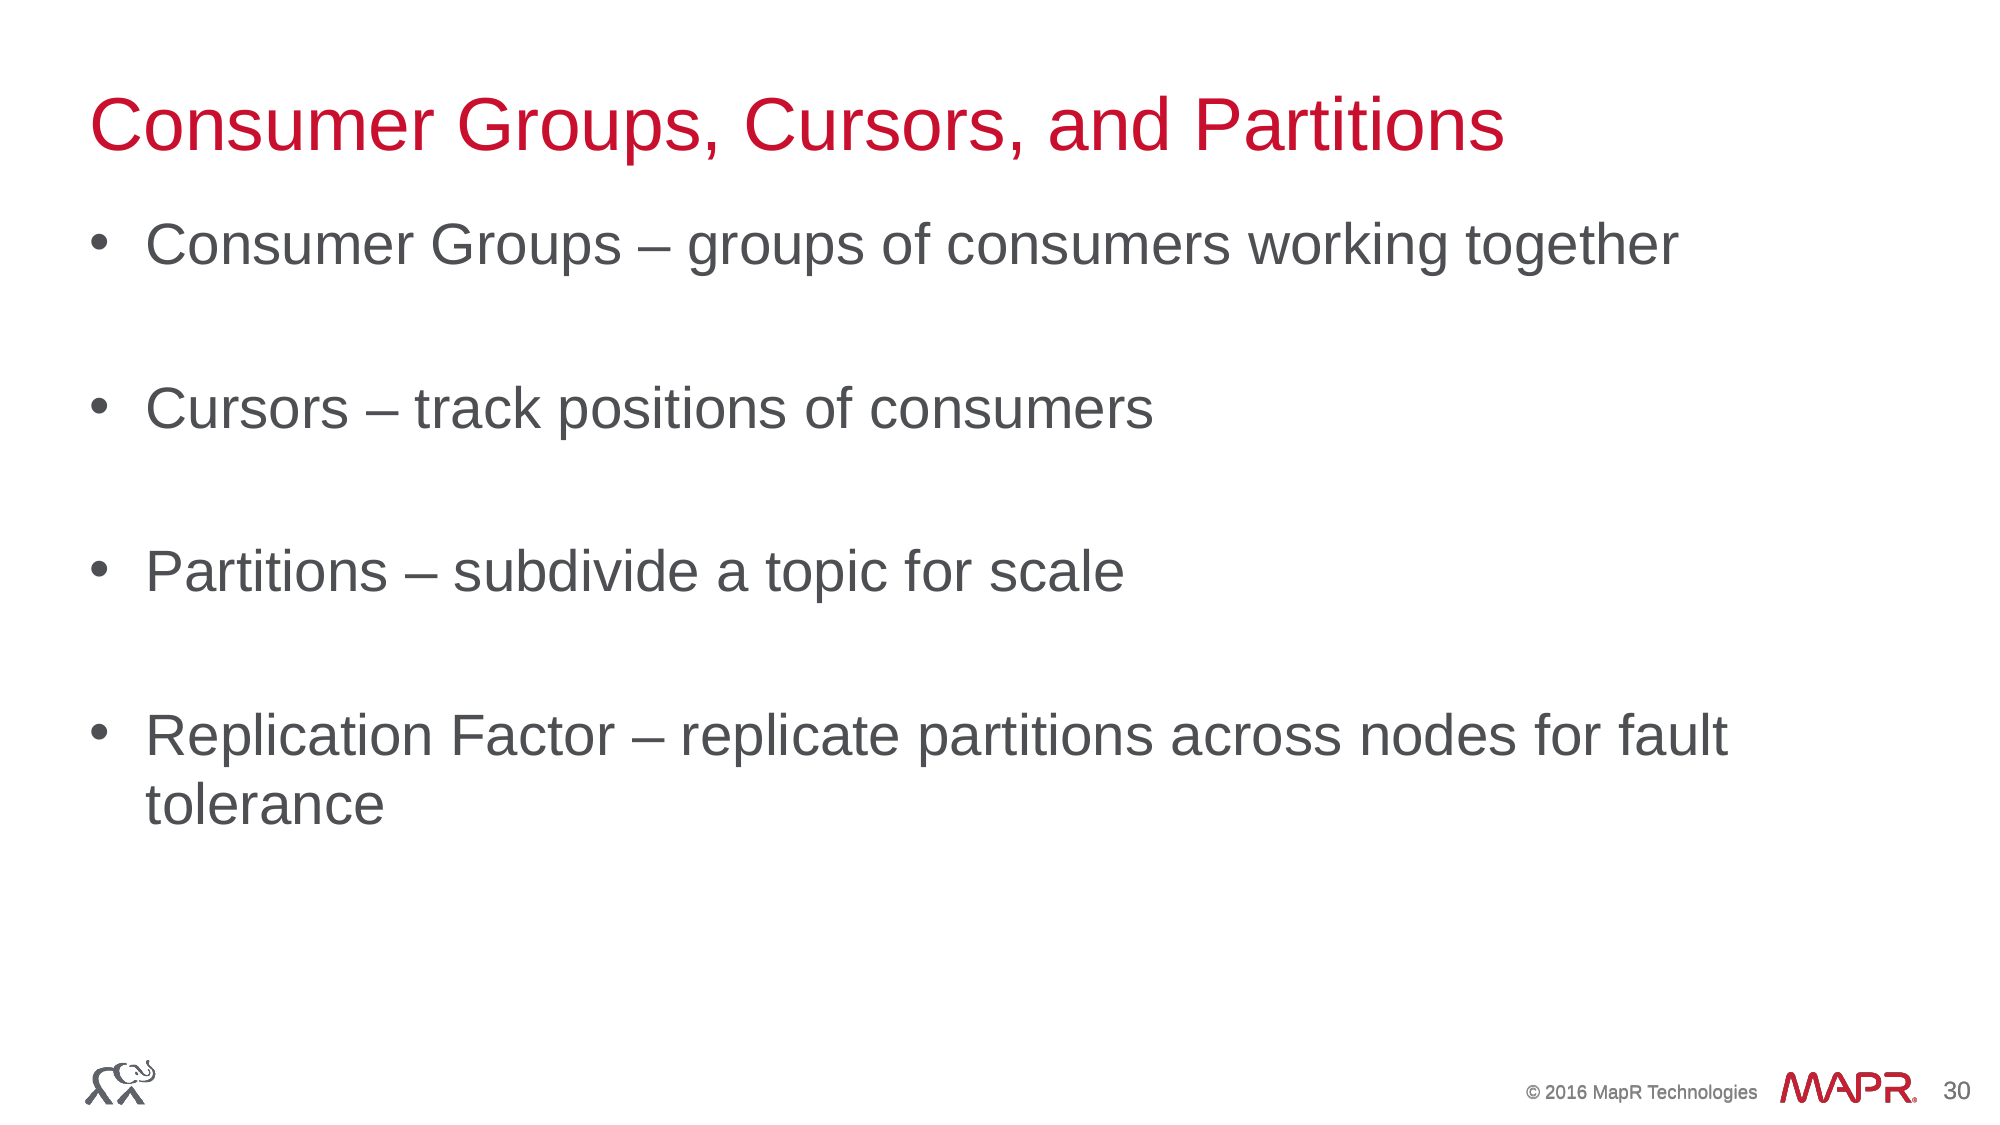

# Consumer Groups, Cursors, and Partitions
Consumer Groups – groups of consumers working together
Cursors – track positions of consumers
Partitions – subdivide a topic for scale
Replication Factor – replicate partitions across nodes for fault tolerance